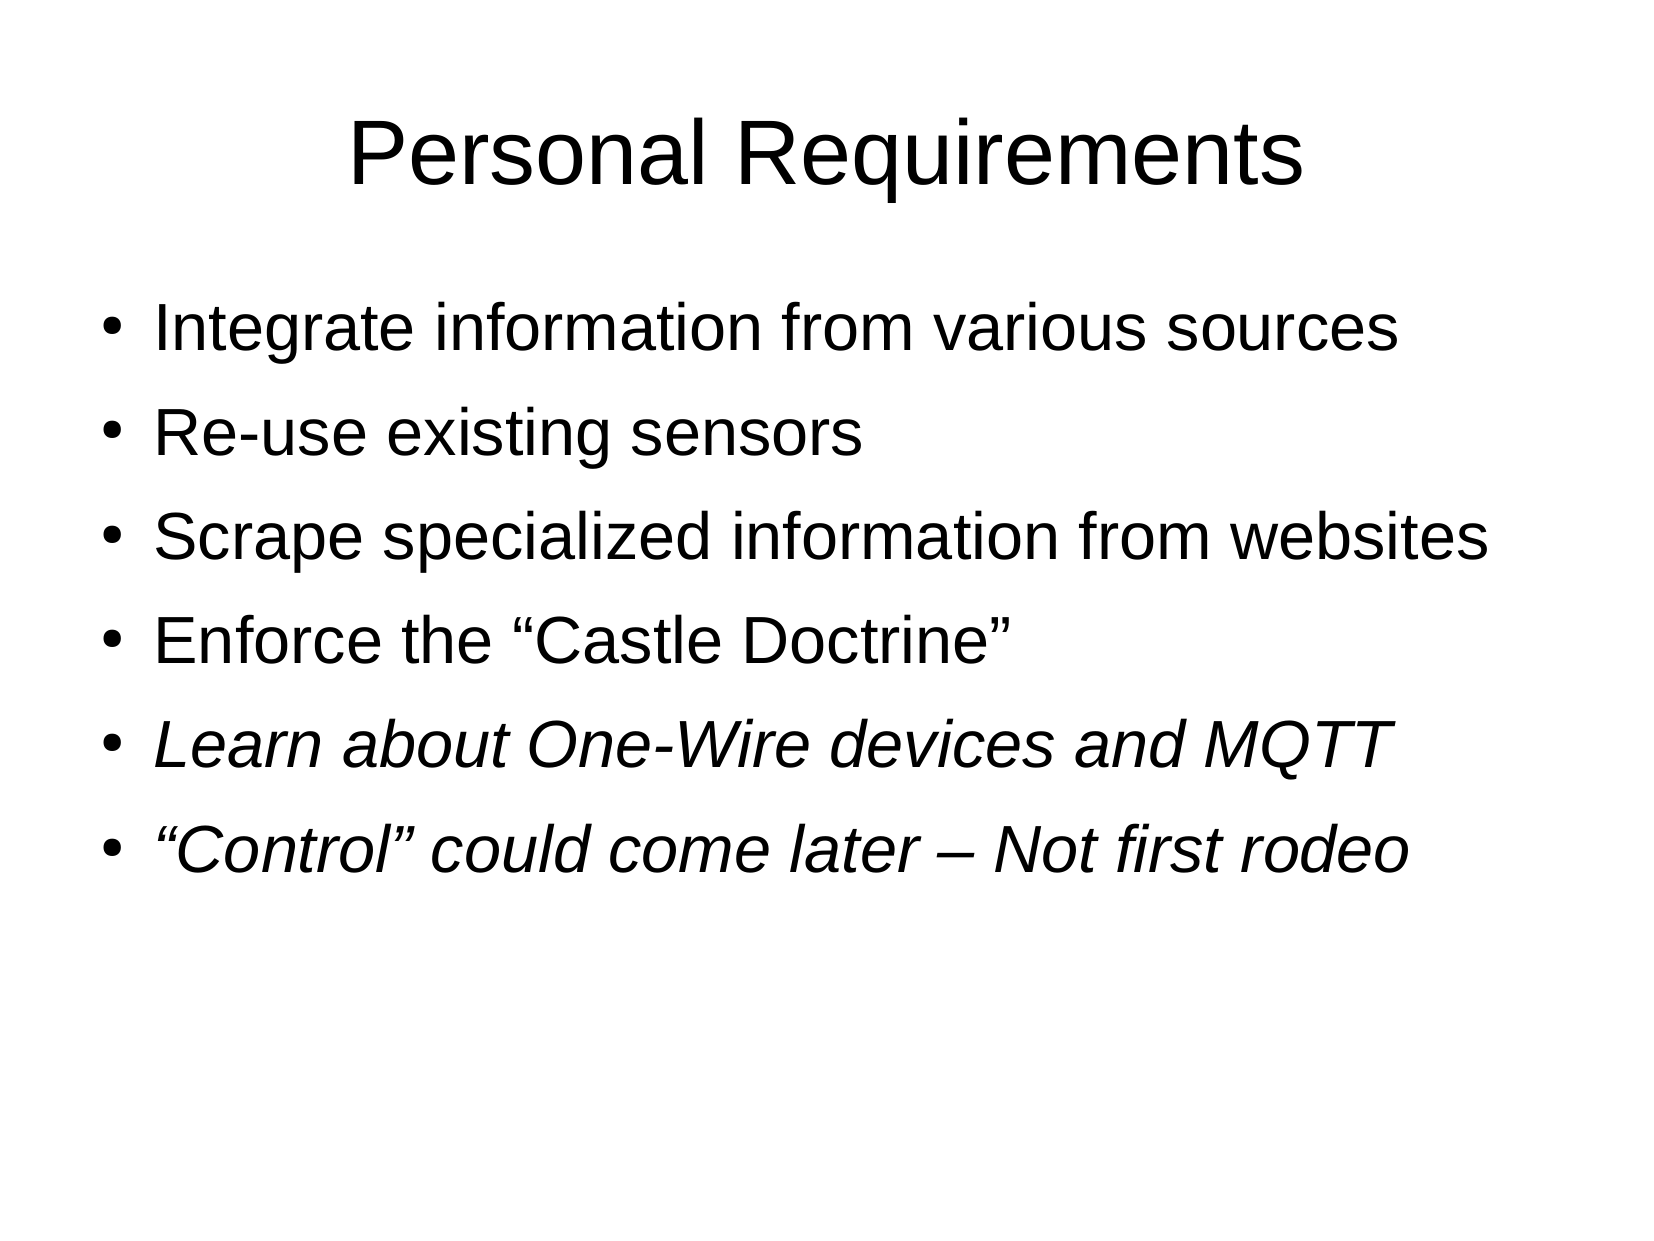

# Personal Requirements
Integrate information from various sources
Re-use existing sensors
Scrape specialized information from websites
Enforce the “Castle Doctrine”
Learn about One-Wire devices and MQTT
“Control” could come later – Not first rodeo